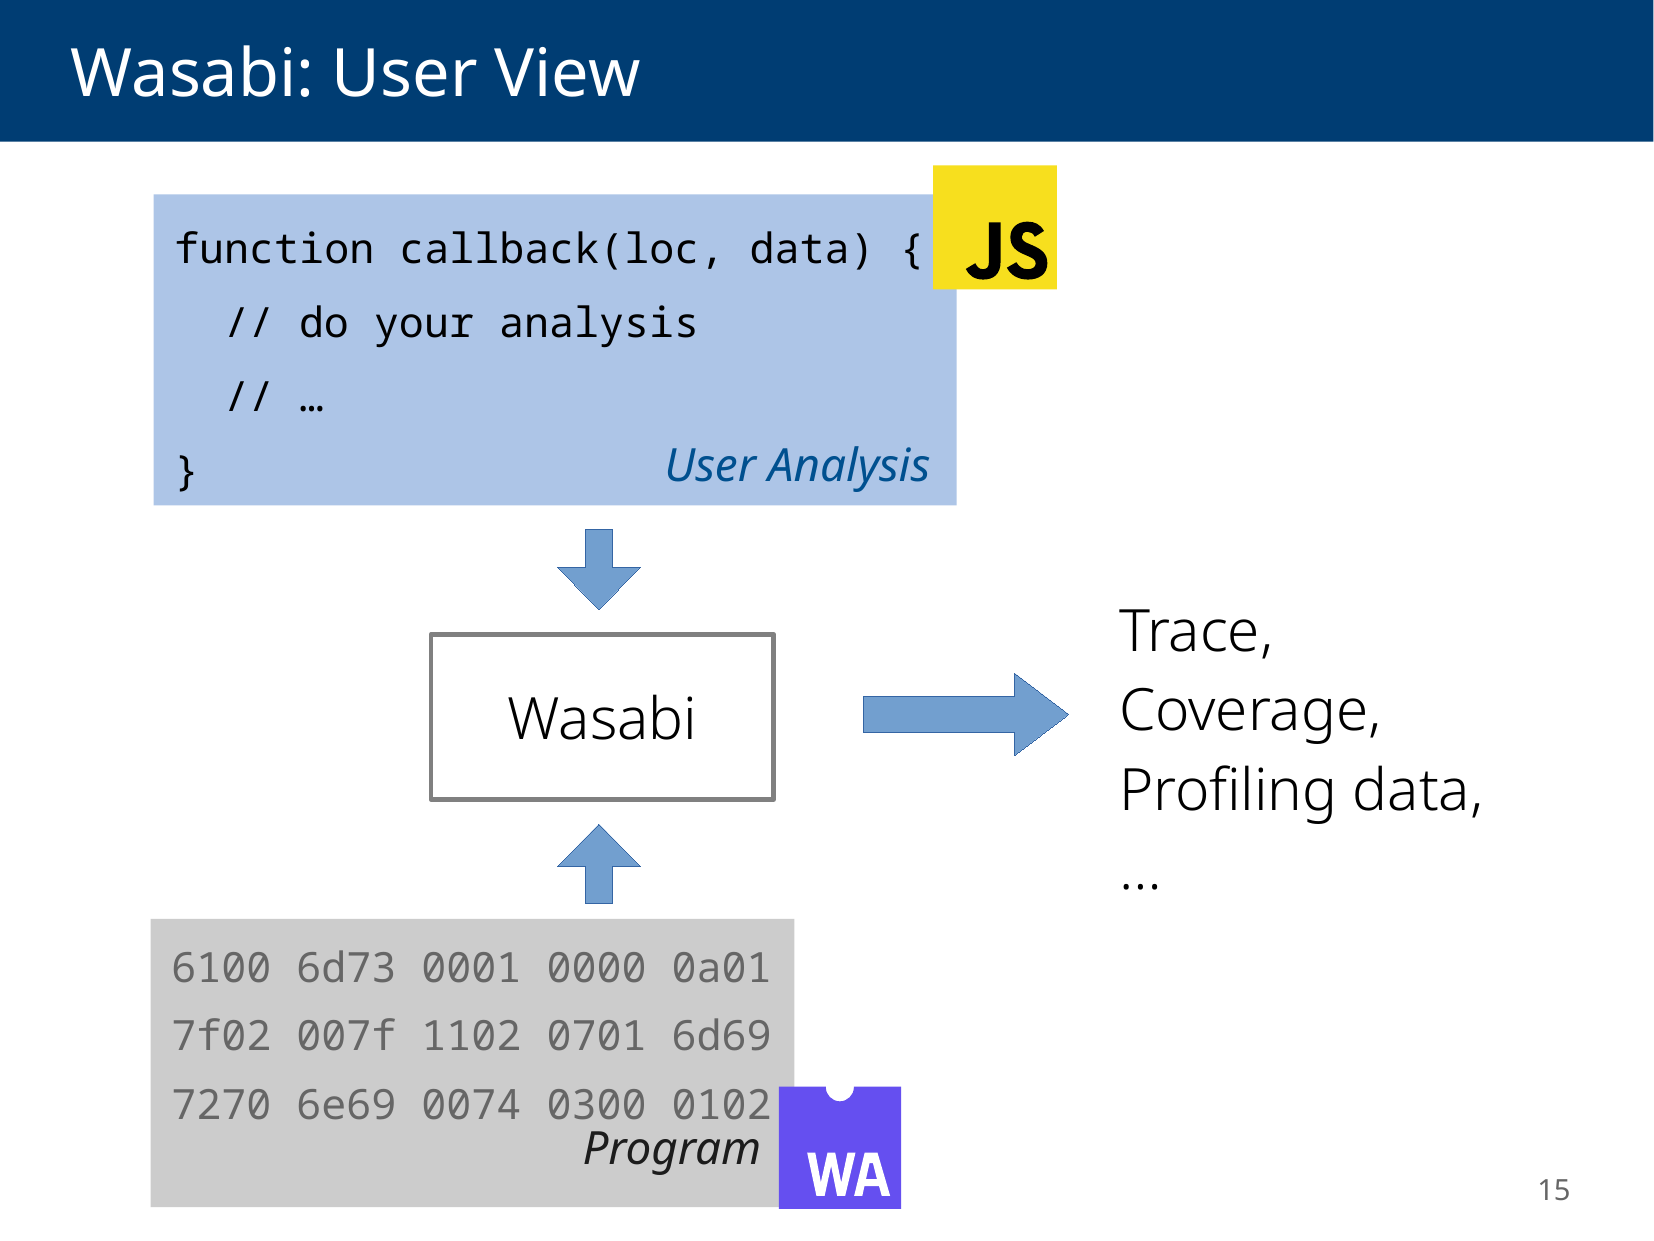

# Wasabi: User View
function callback(loc, data) {
 // do your analysis
 // …
}
User Analysis
Trace,
Coverage,
Profiling data,
…
Wasabi
6100 6d73 0001 0000 0a01
7f02 007f 1102 0701 6d69
7270 6e69 0074 0300 0102
Program
15